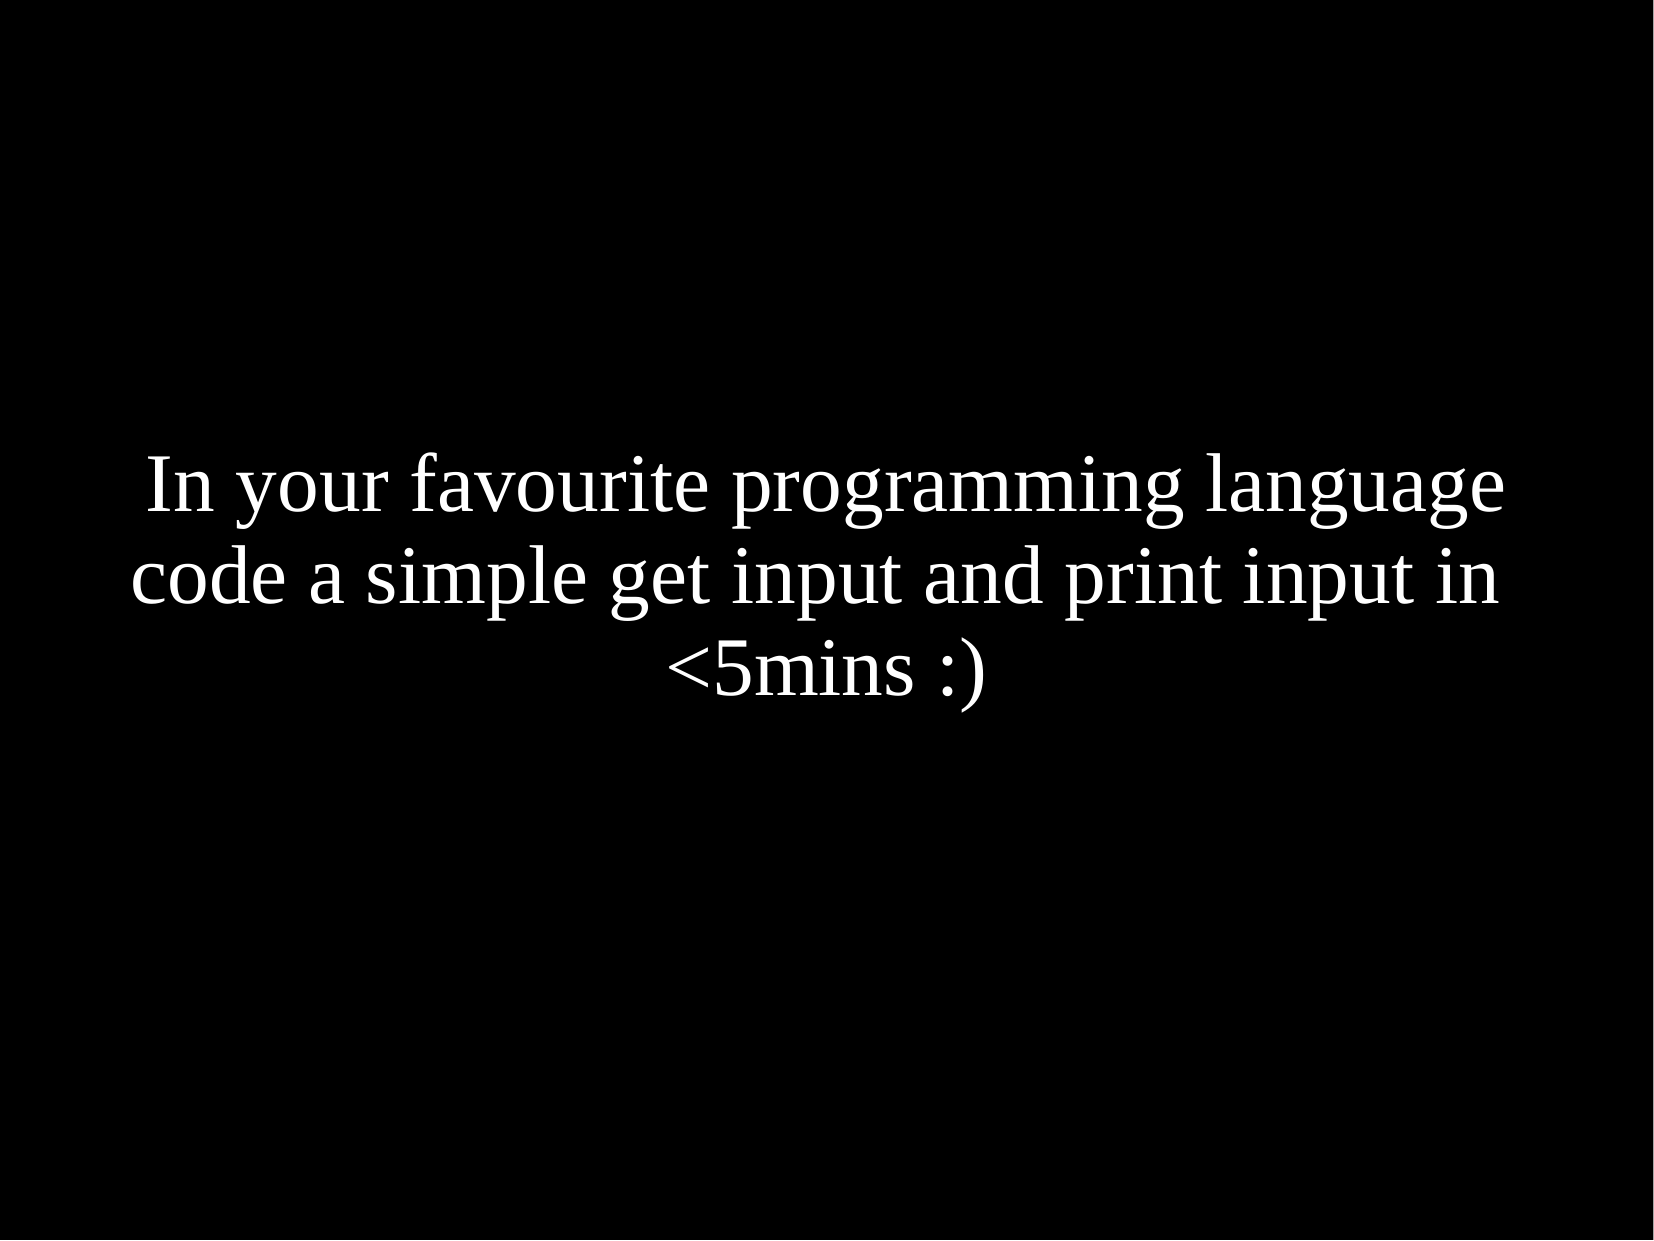

# In your favourite programming language code a simple get input and print input in <5mins :)